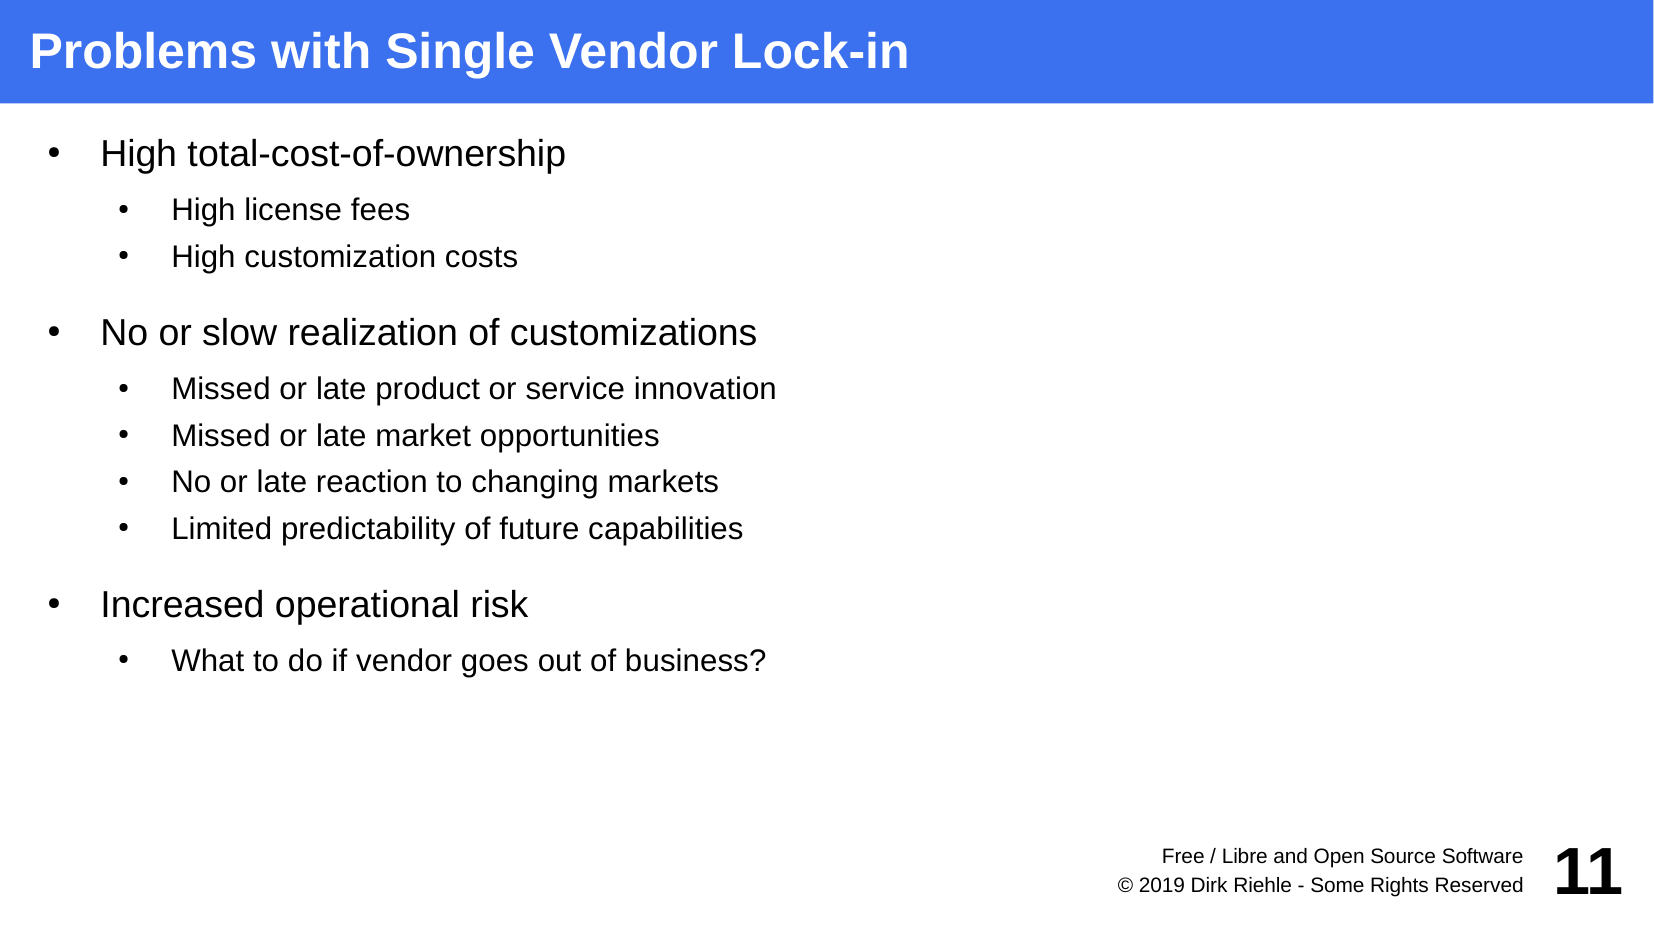

# Problems with Single Vendor Lock-in
High total-cost-of-ownership
High license fees
High customization costs
No or slow realization of customizations
Missed or late product or service innovation
Missed or late market opportunities
No or late reaction to changing markets
Limited predictability of future capabilities
Increased operational risk
What to do if vendor goes out of business?
Free / Libre and Open Source Software
11
© 2019 Dirk Riehle - Some Rights Reserved